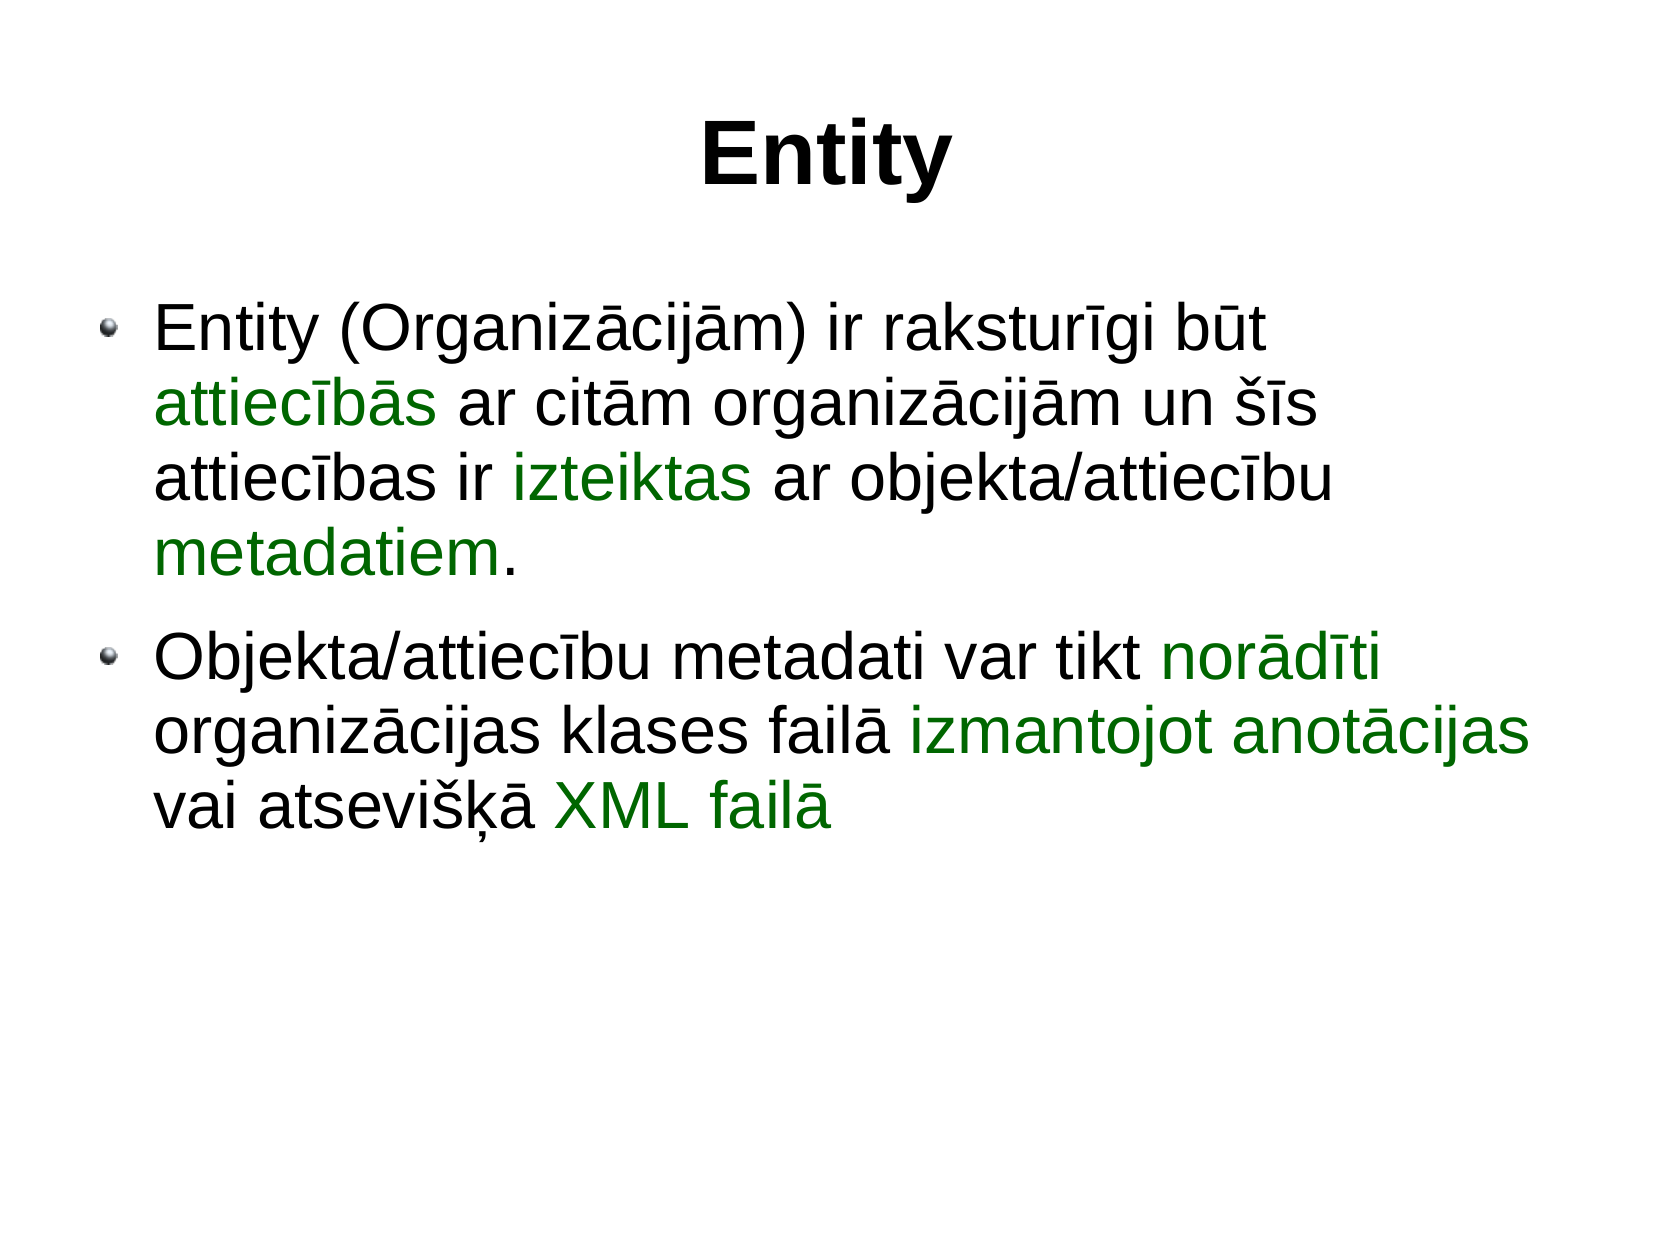

# Entity
Entity (Organizācijām) ir raksturīgi būt attiecībās ar citām organizācijām un šīs attiecības ir izteiktas ar objekta/attiecību metadatiem.
Objekta/attiecību metadati var tikt norādīti organizācijas klases failā izmantojot anotācijas vai atsevišķā XML failā